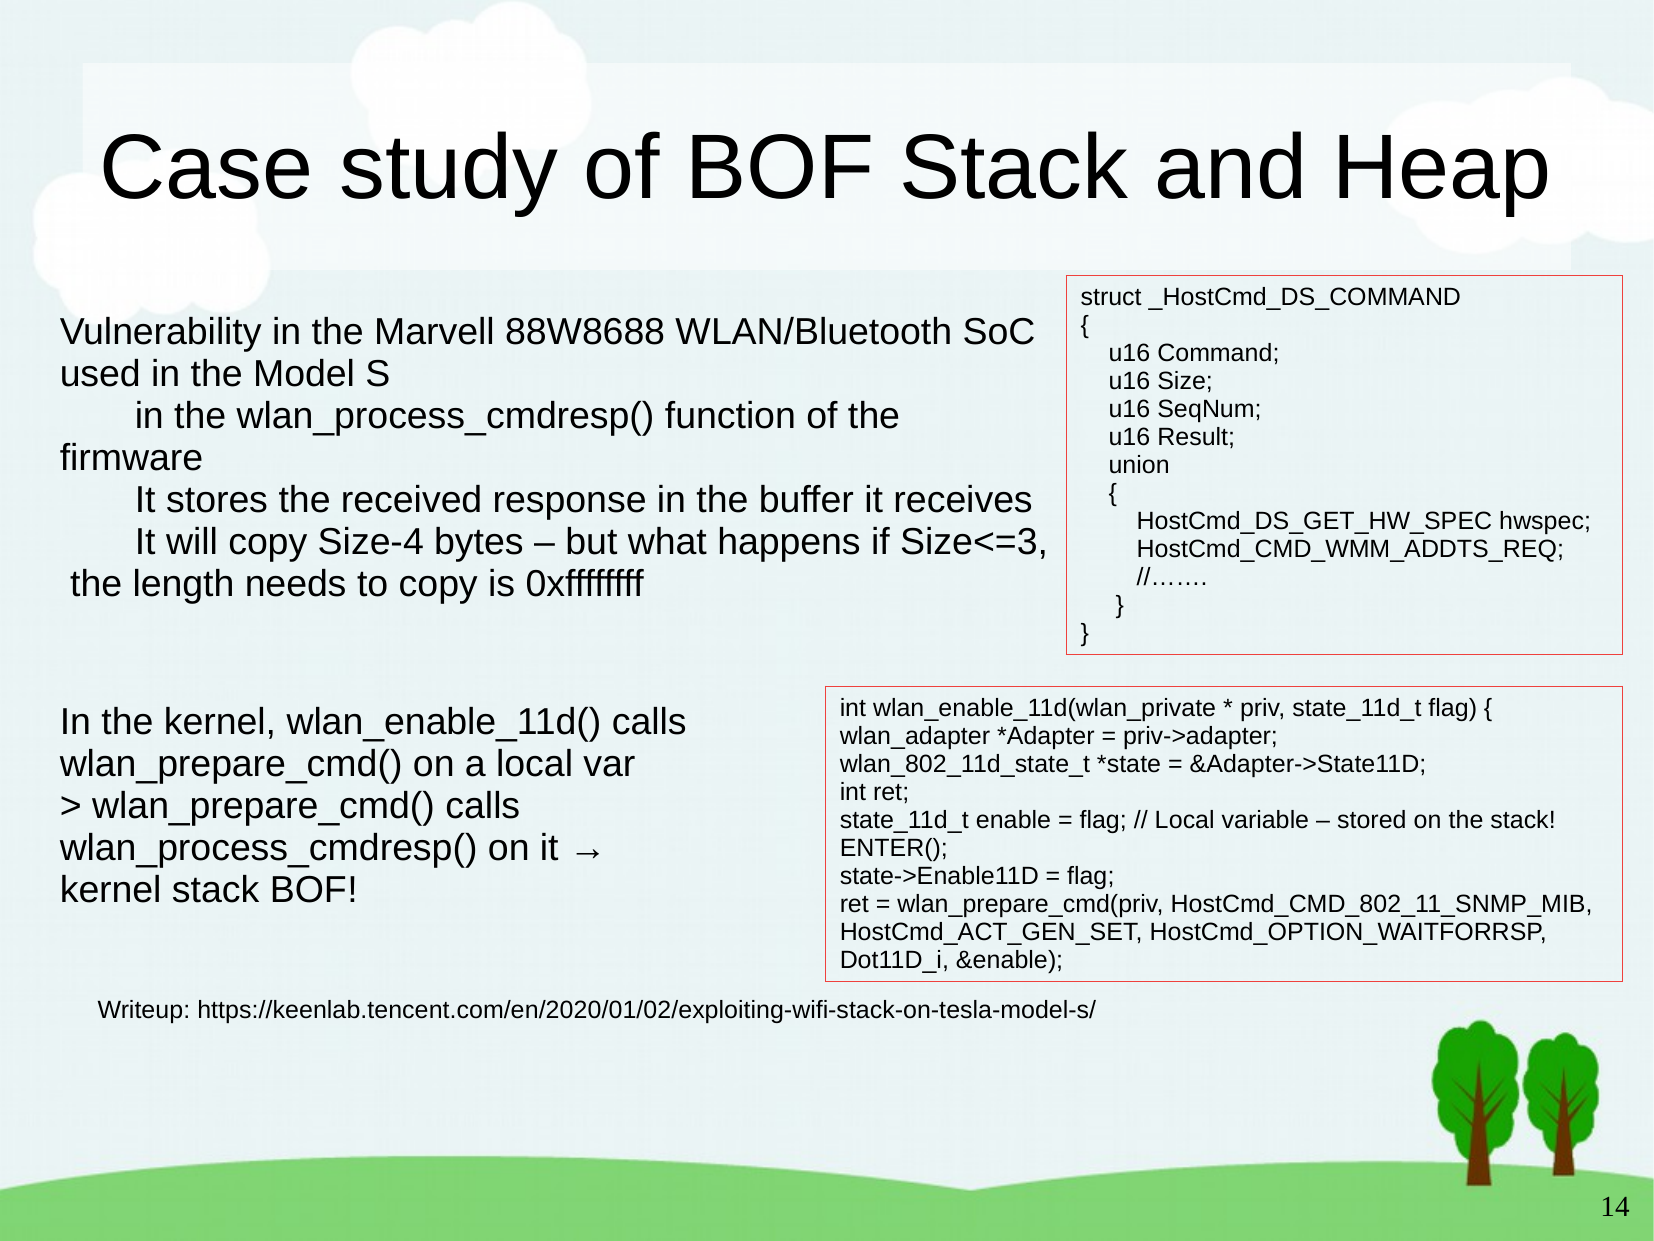

# Case study of BOF Stack and Heap
| struct \_HostCmd\_DS\_COMMAND { u16 Command; u16 Size; u16 SeqNum; u16 Result; union { HostCmd\_DS\_GET\_HW\_SPEC hwspec; HostCmd\_CMD\_WMM\_ADDTS\_REQ; //……. } } |
| --- |
Vulnerability in the Marvell 88W8688 WLAN/Bluetooth SoC used in the Model S
	in the wlan_process_cmdresp() function of the firmware
	It stores the received response in the buffer it receives
	It will copy Size-4 bytes – but what happens if Size<=3, the length needs to copy is 0xffffffff
| int wlan\_enable\_11d(wlan\_private \* priv, state\_11d\_t flag) { wlan\_adapter \*Adapter = priv->adapter; wlan\_802\_11d\_state\_t \*state = &Adapter->State11D; int ret; state\_11d\_t enable = flag; // Local variable – stored on the stack! ENTER(); state->Enable11D = flag; ret = wlan\_prepare\_cmd(priv, HostCmd\_CMD\_802\_11\_SNMP\_MIB, HostCmd\_ACT\_GEN\_SET, HostCmd\_OPTION\_WAITFORRSP, Dot11D\_i, &enable); |
| --- |
In the kernel, wlan_enable_11d() calls wlan_prepare_cmd() on a local var
> wlan_prepare_cmd() calls wlan_process_cmdresp() on it →
kernel stack BOF!
Writeup: https://keenlab.tencent.com/en/2020/01/02/exploiting-wifi-stack-on-tesla-model-s/
14